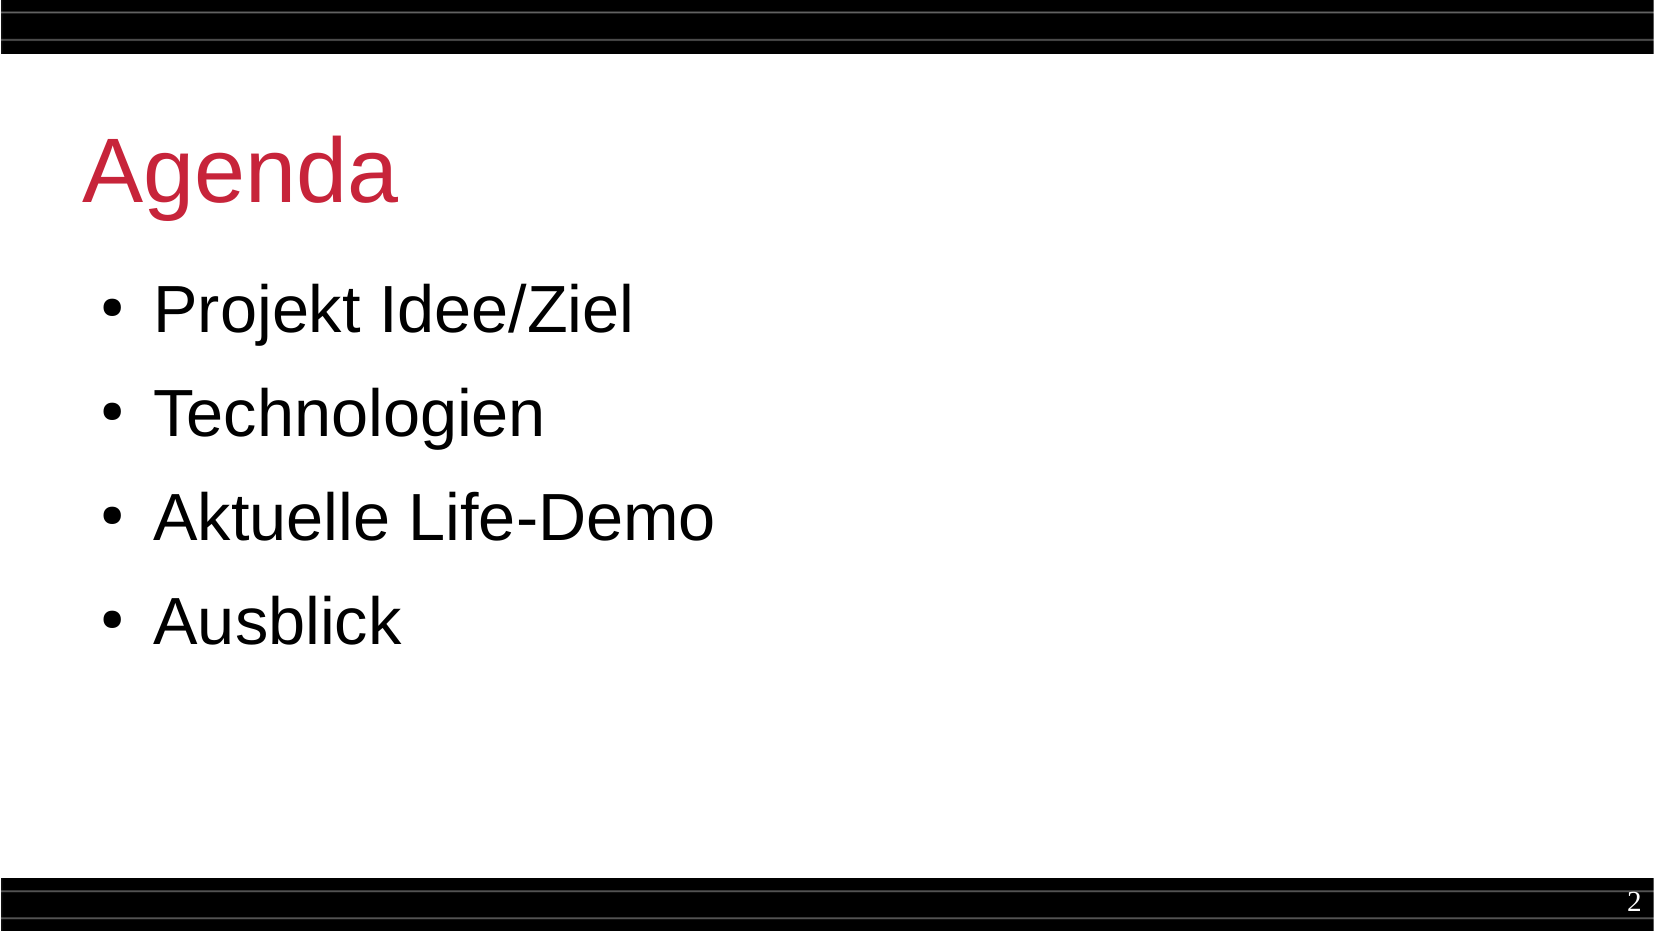

# Agenda
Projekt Idee/Ziel
Technologien
Aktuelle Life-Demo
Ausblick